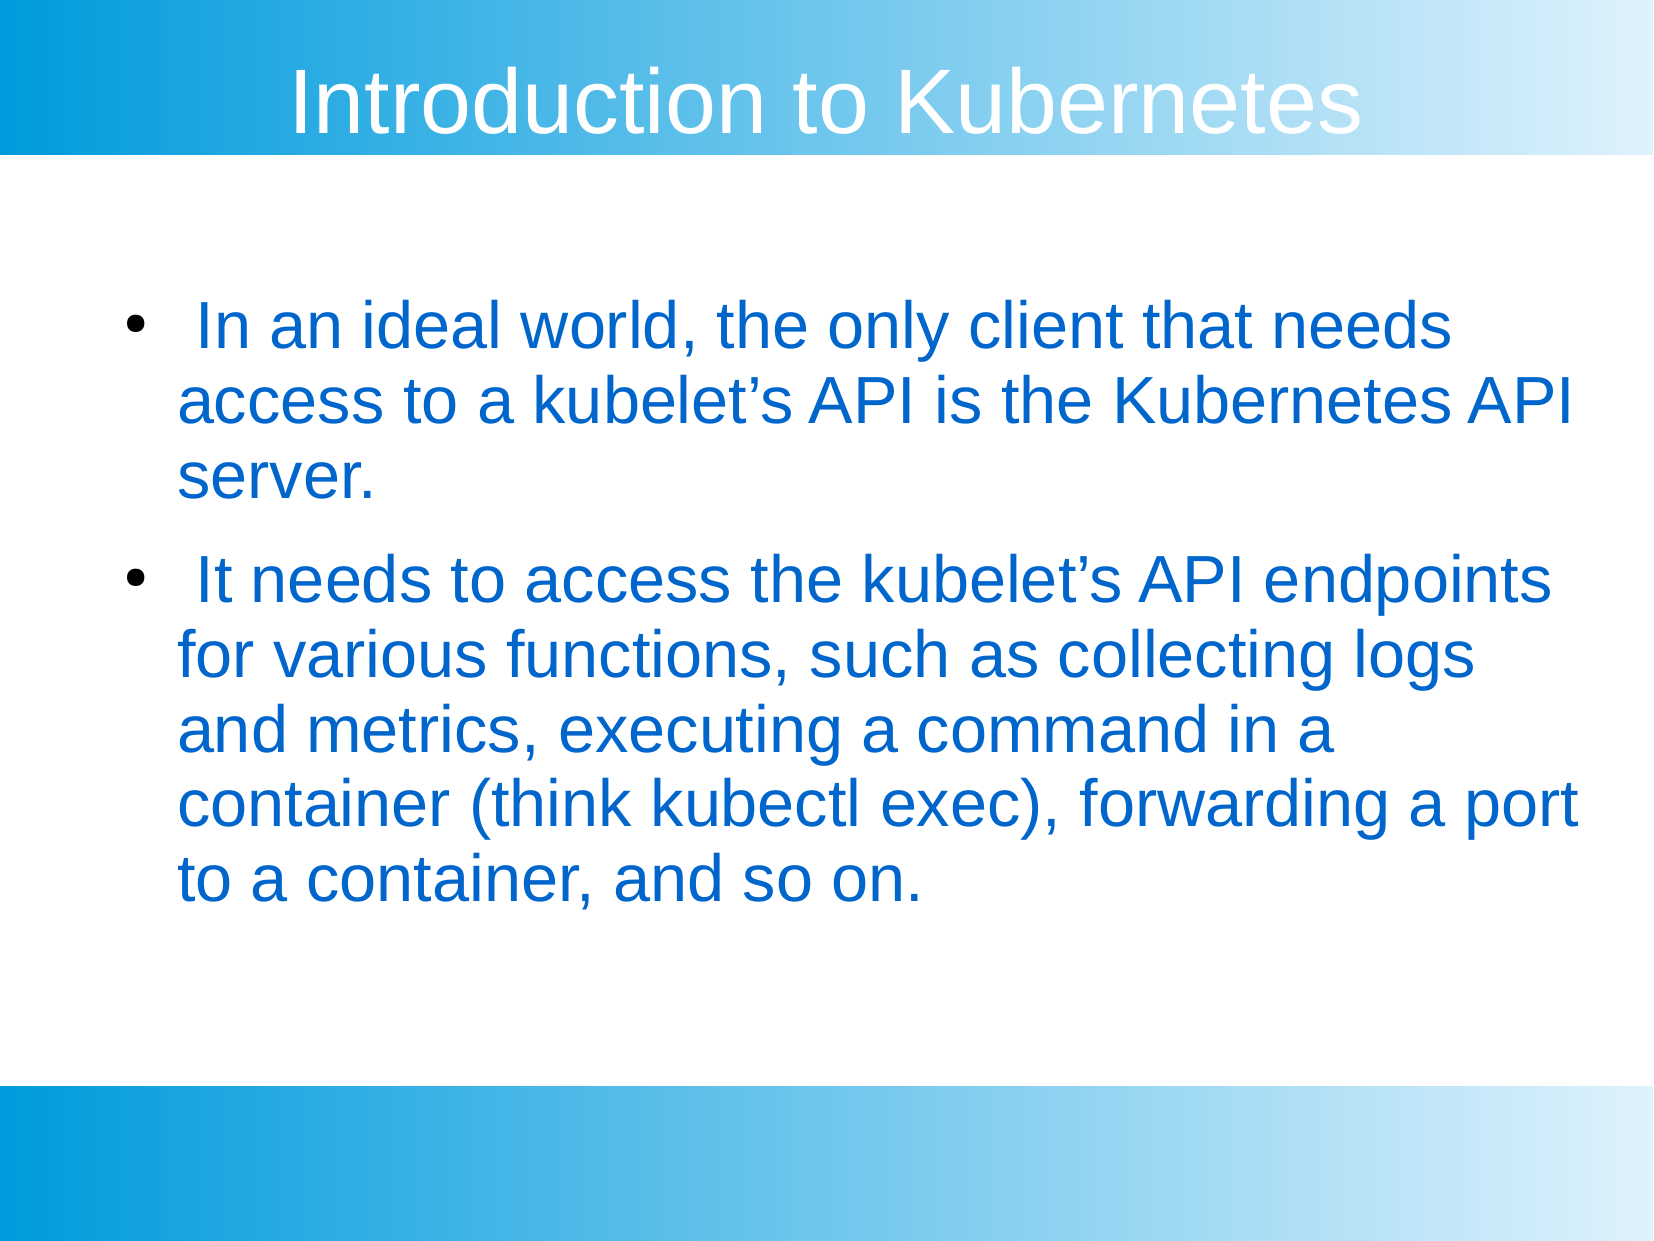

# Introduction to Kubernetes
 In an ideal world, the only client that needs access to a kubelet’s API is the Kubernetes API server.
 It needs to access the kubelet’s API endpoints for various functions, such as collecting logs and metrics, executing a command in a container (think kubectl exec), forwarding a port to a container, and so on.